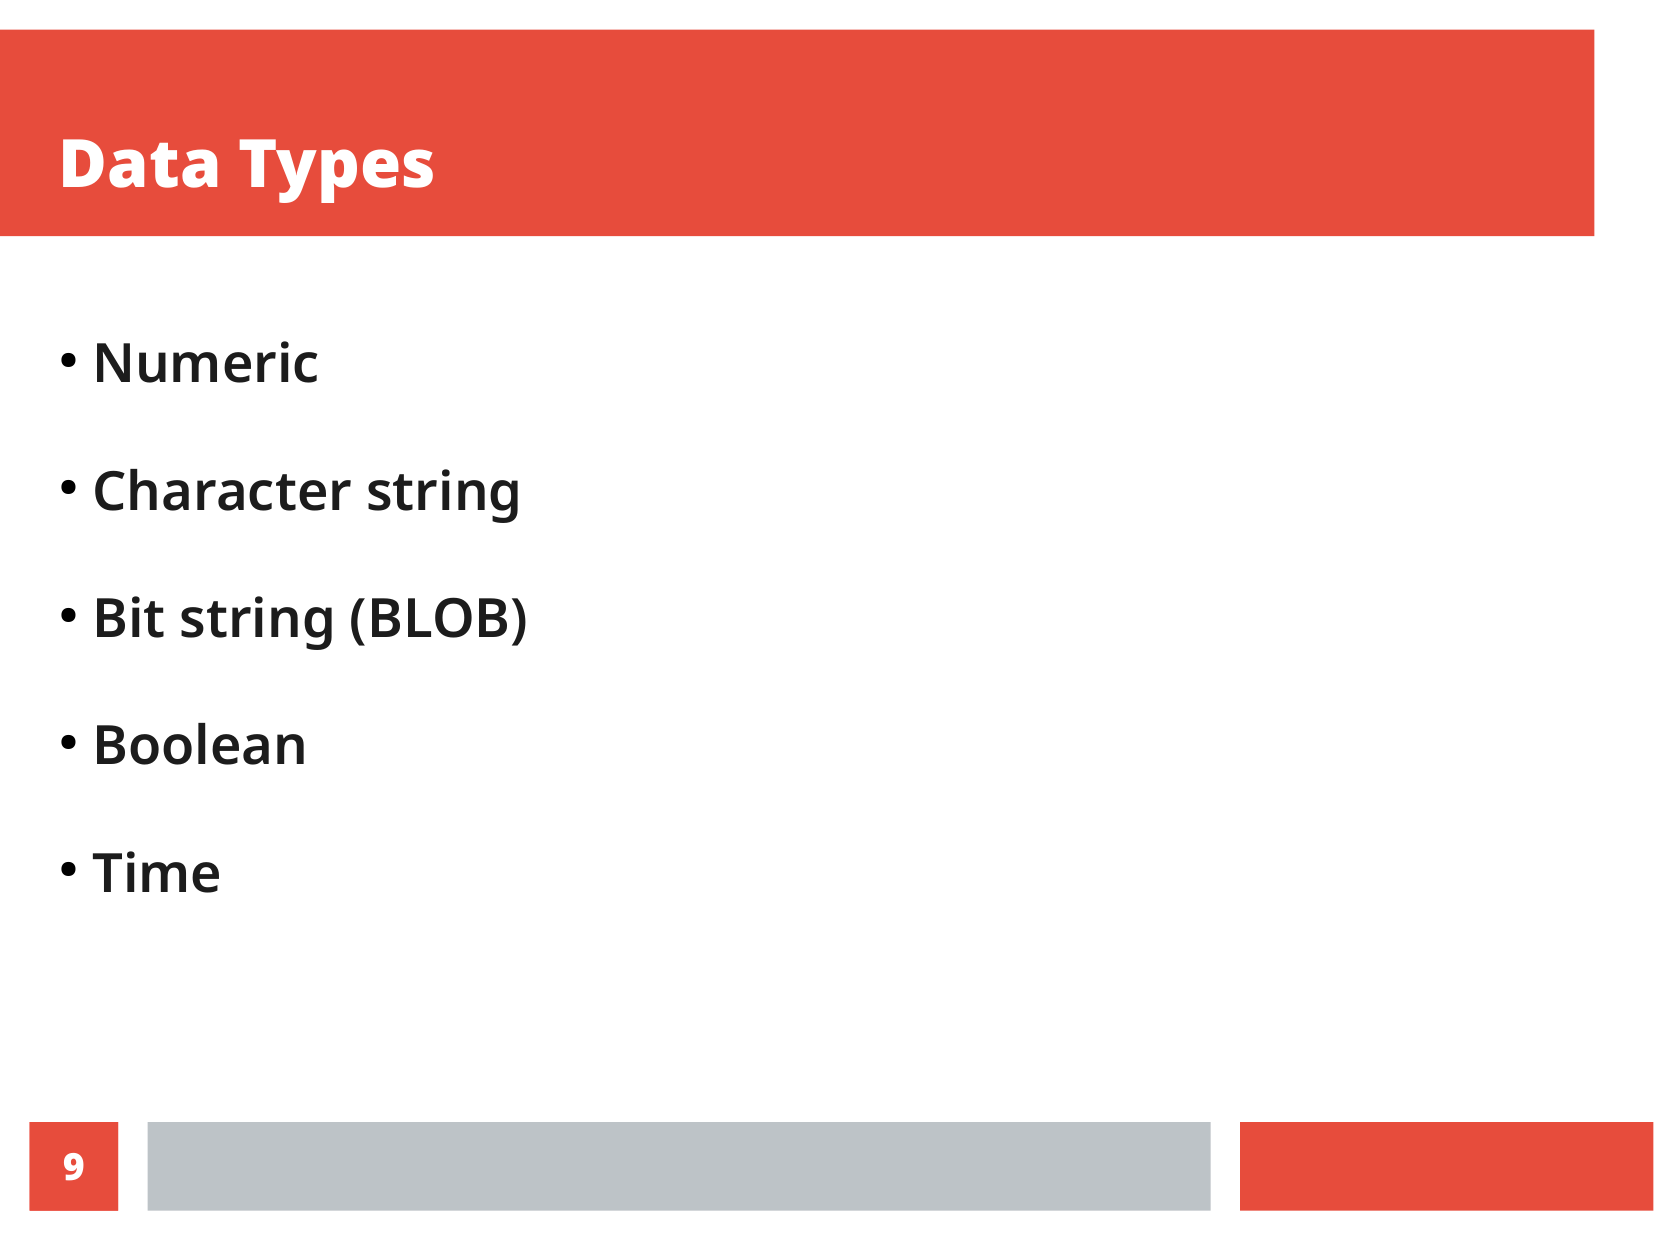

# Data Types
 Numeric
 Character string
 Bit string (BLOB)
 Boolean
 Time
9